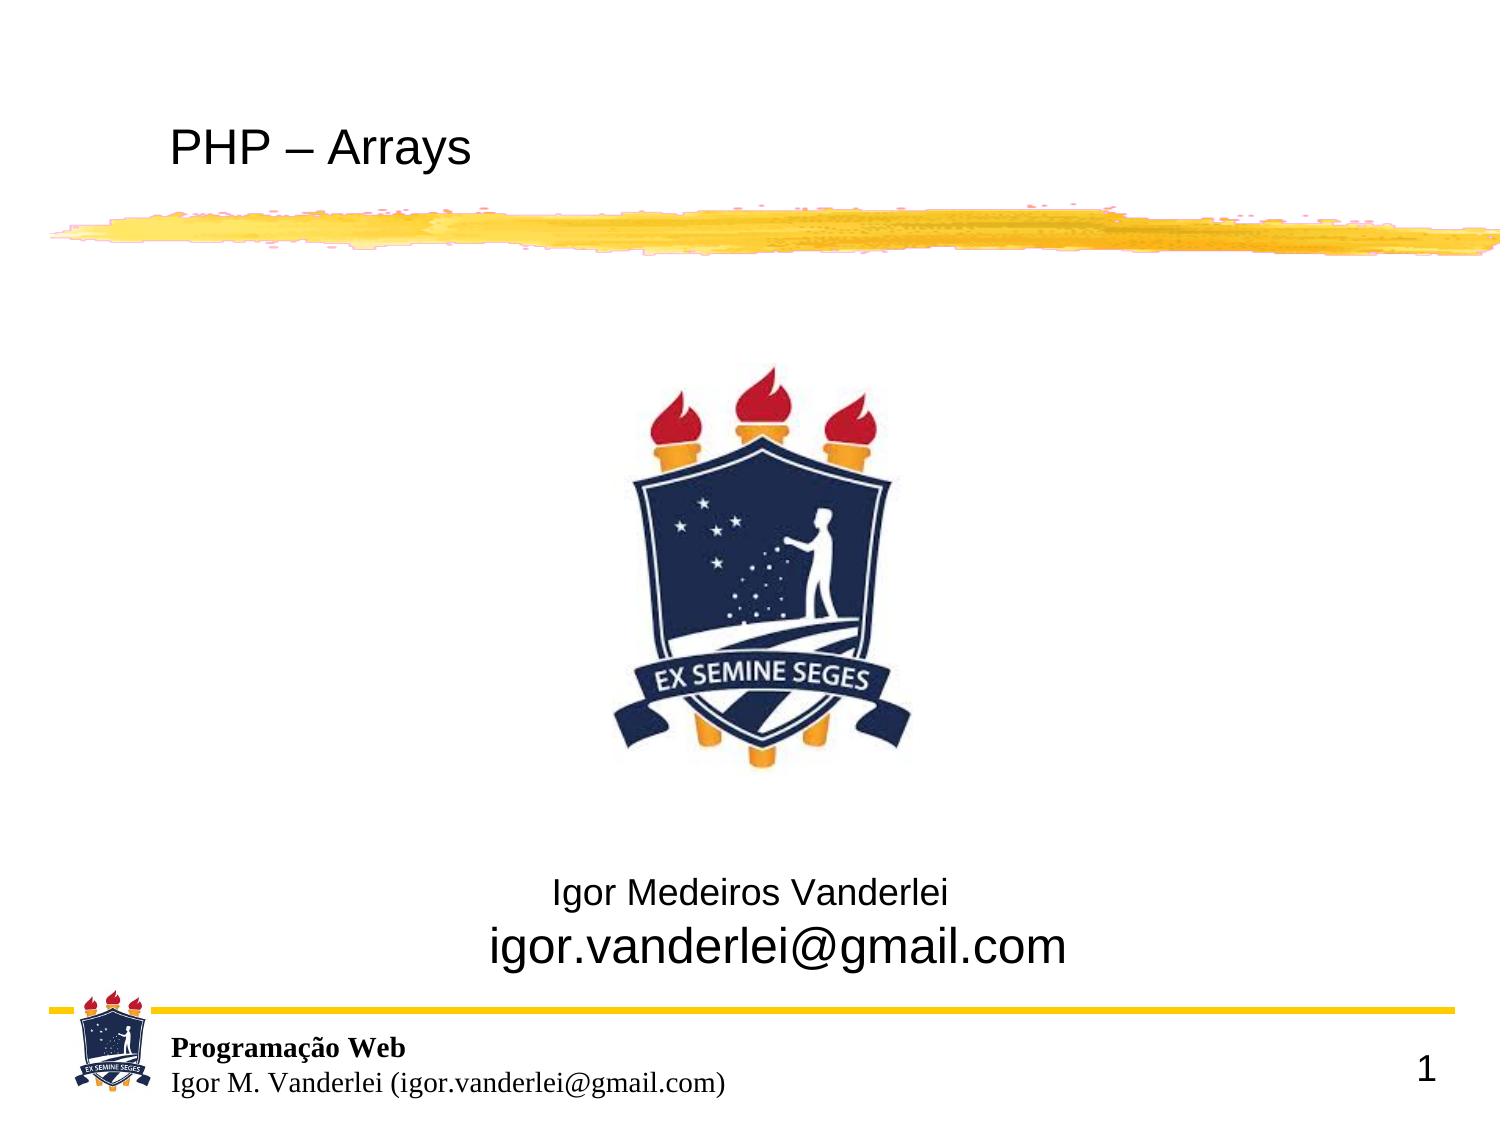

PHP – Arrays
Igor Medeiros Vanderlei
igor.vanderlei@gmail.com
1